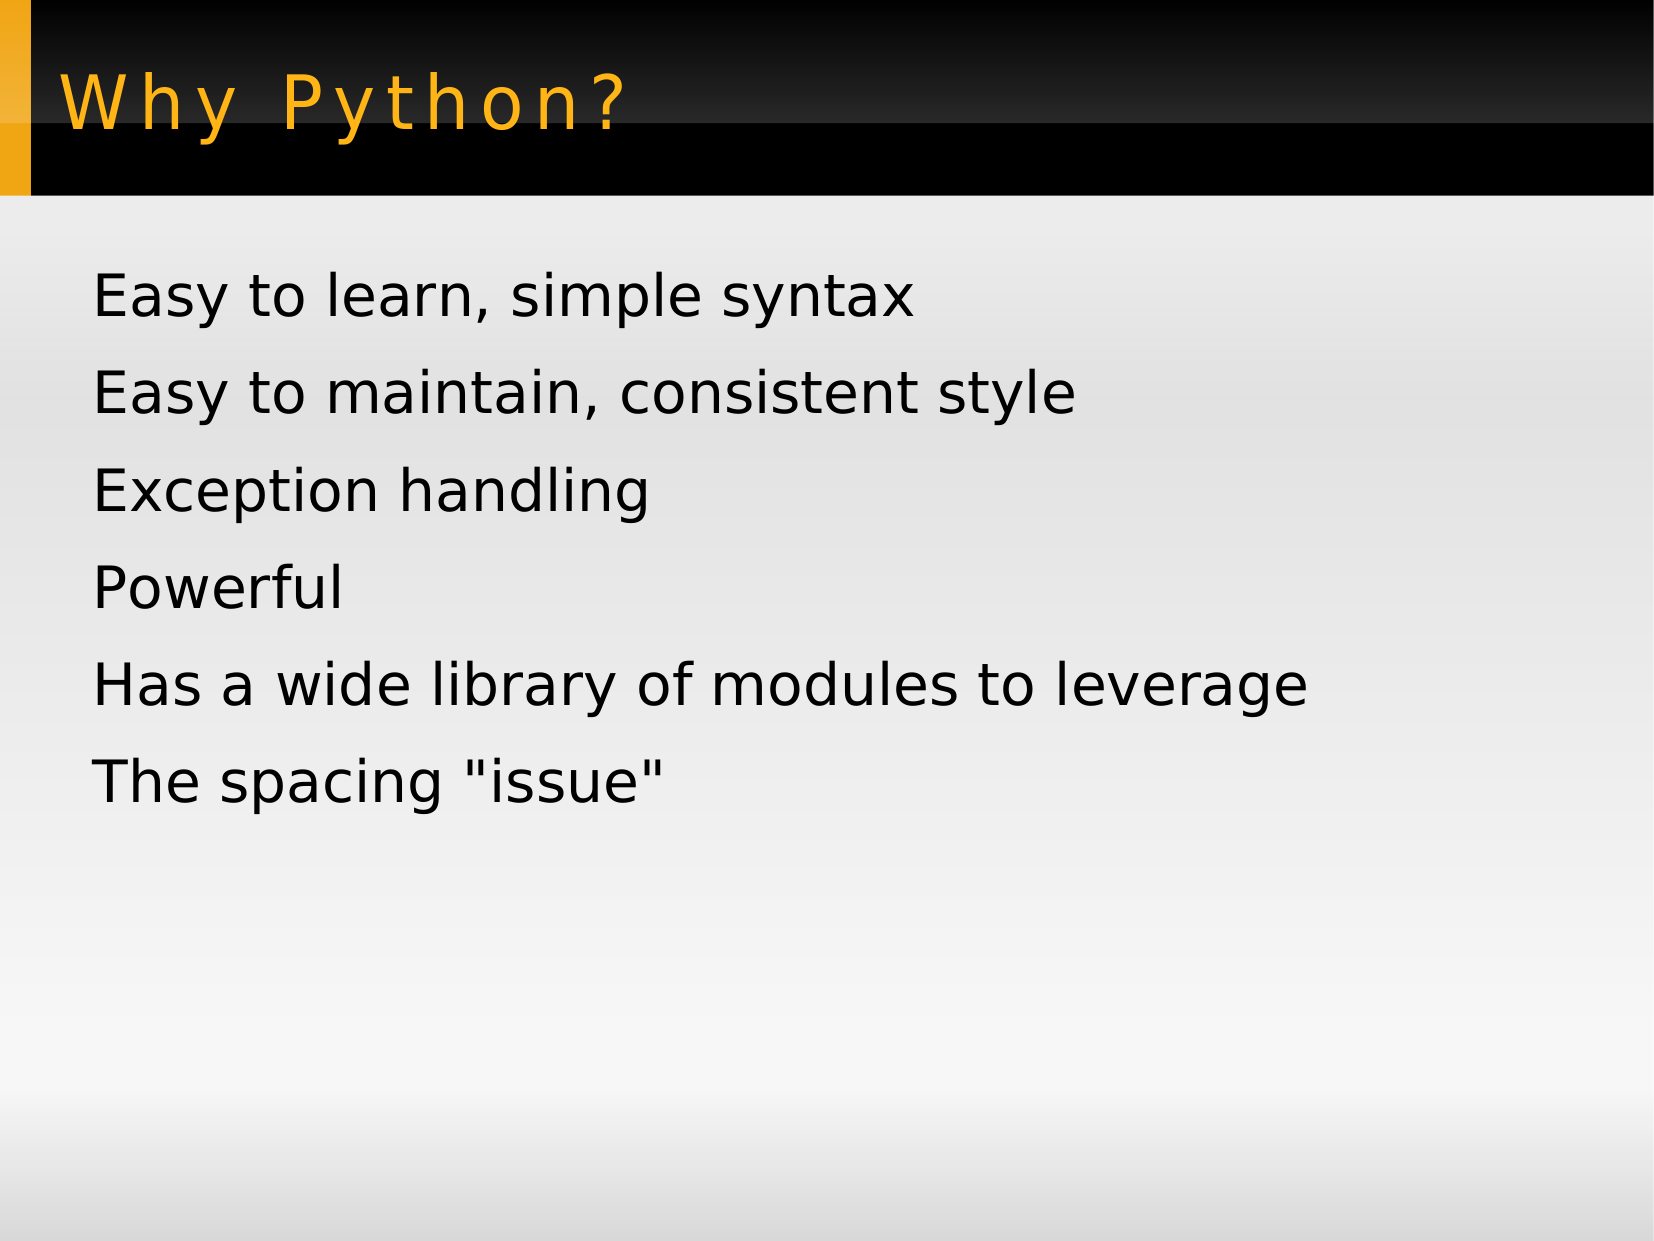

# Why Python?
Easy to learn, simple syntax
Easy to maintain, consistent style
Exception handling
Powerful
Has a wide library of modules to leverage
The spacing "issue"